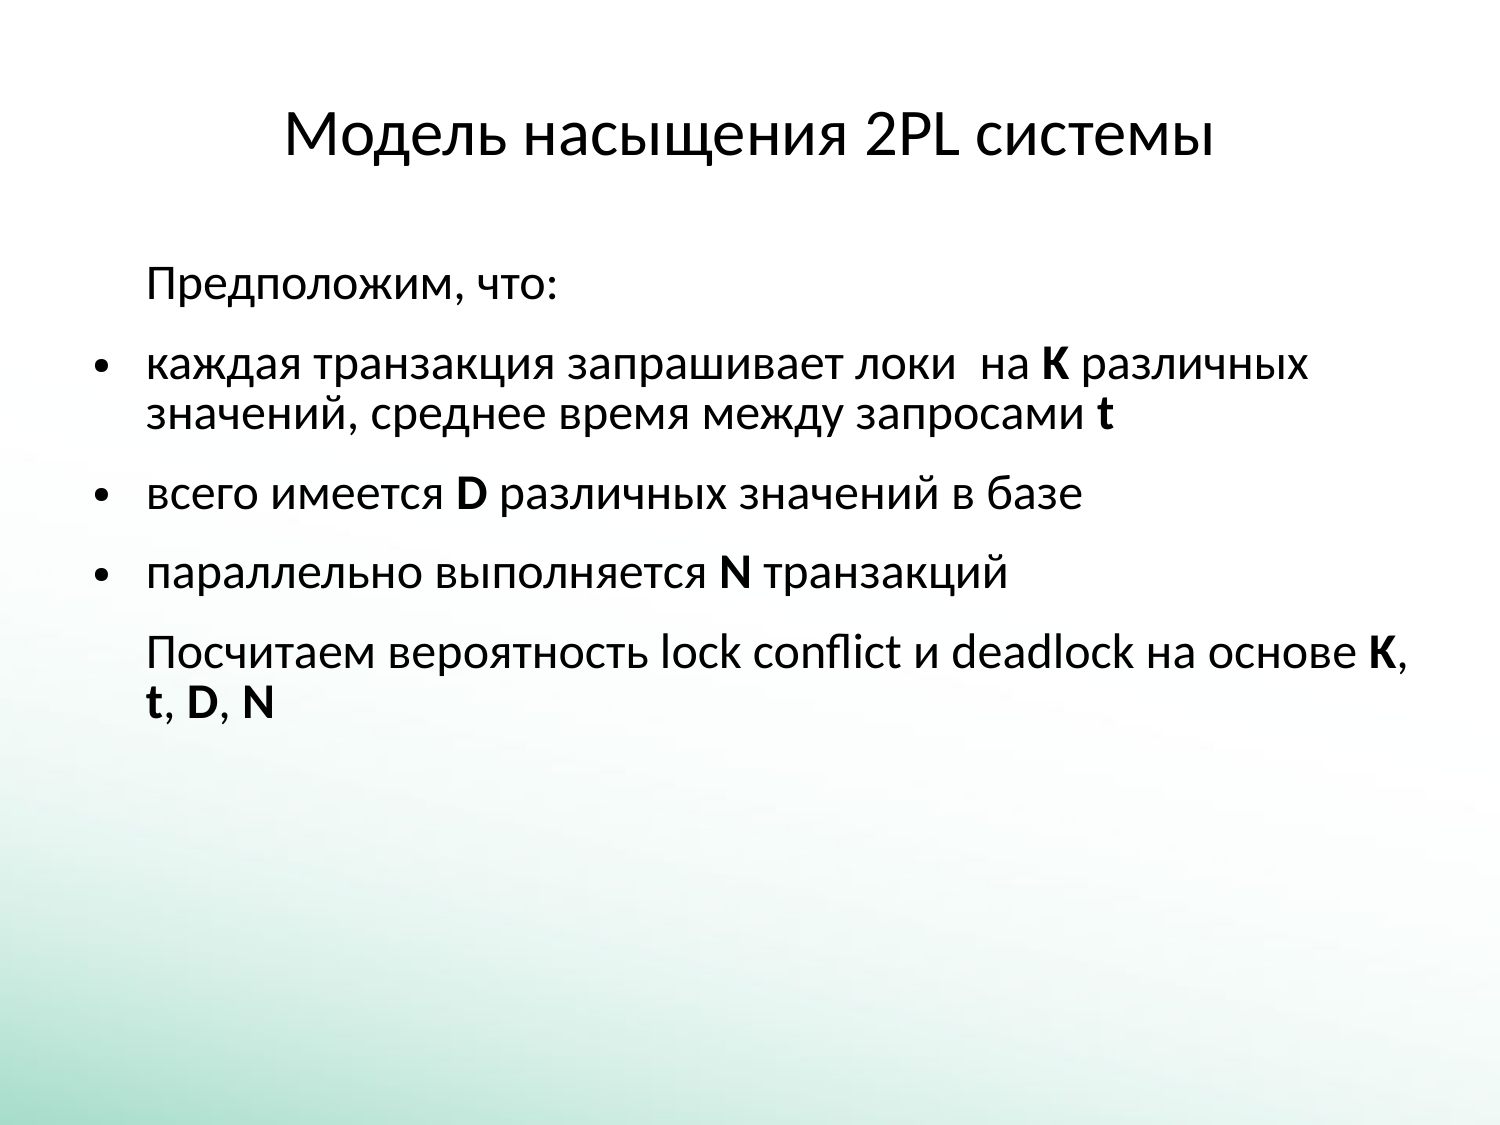

# Модель насыщения 2PL системы
Предположим, что:
каждая транзакция запрашивает локи на K различных значений, среднее время между запросами t
всего имеется D различных значений в базе
параллельно выполняется N транзакций
Посчитаем вероятность lock conflict и deadlock на основе K, t, D, N